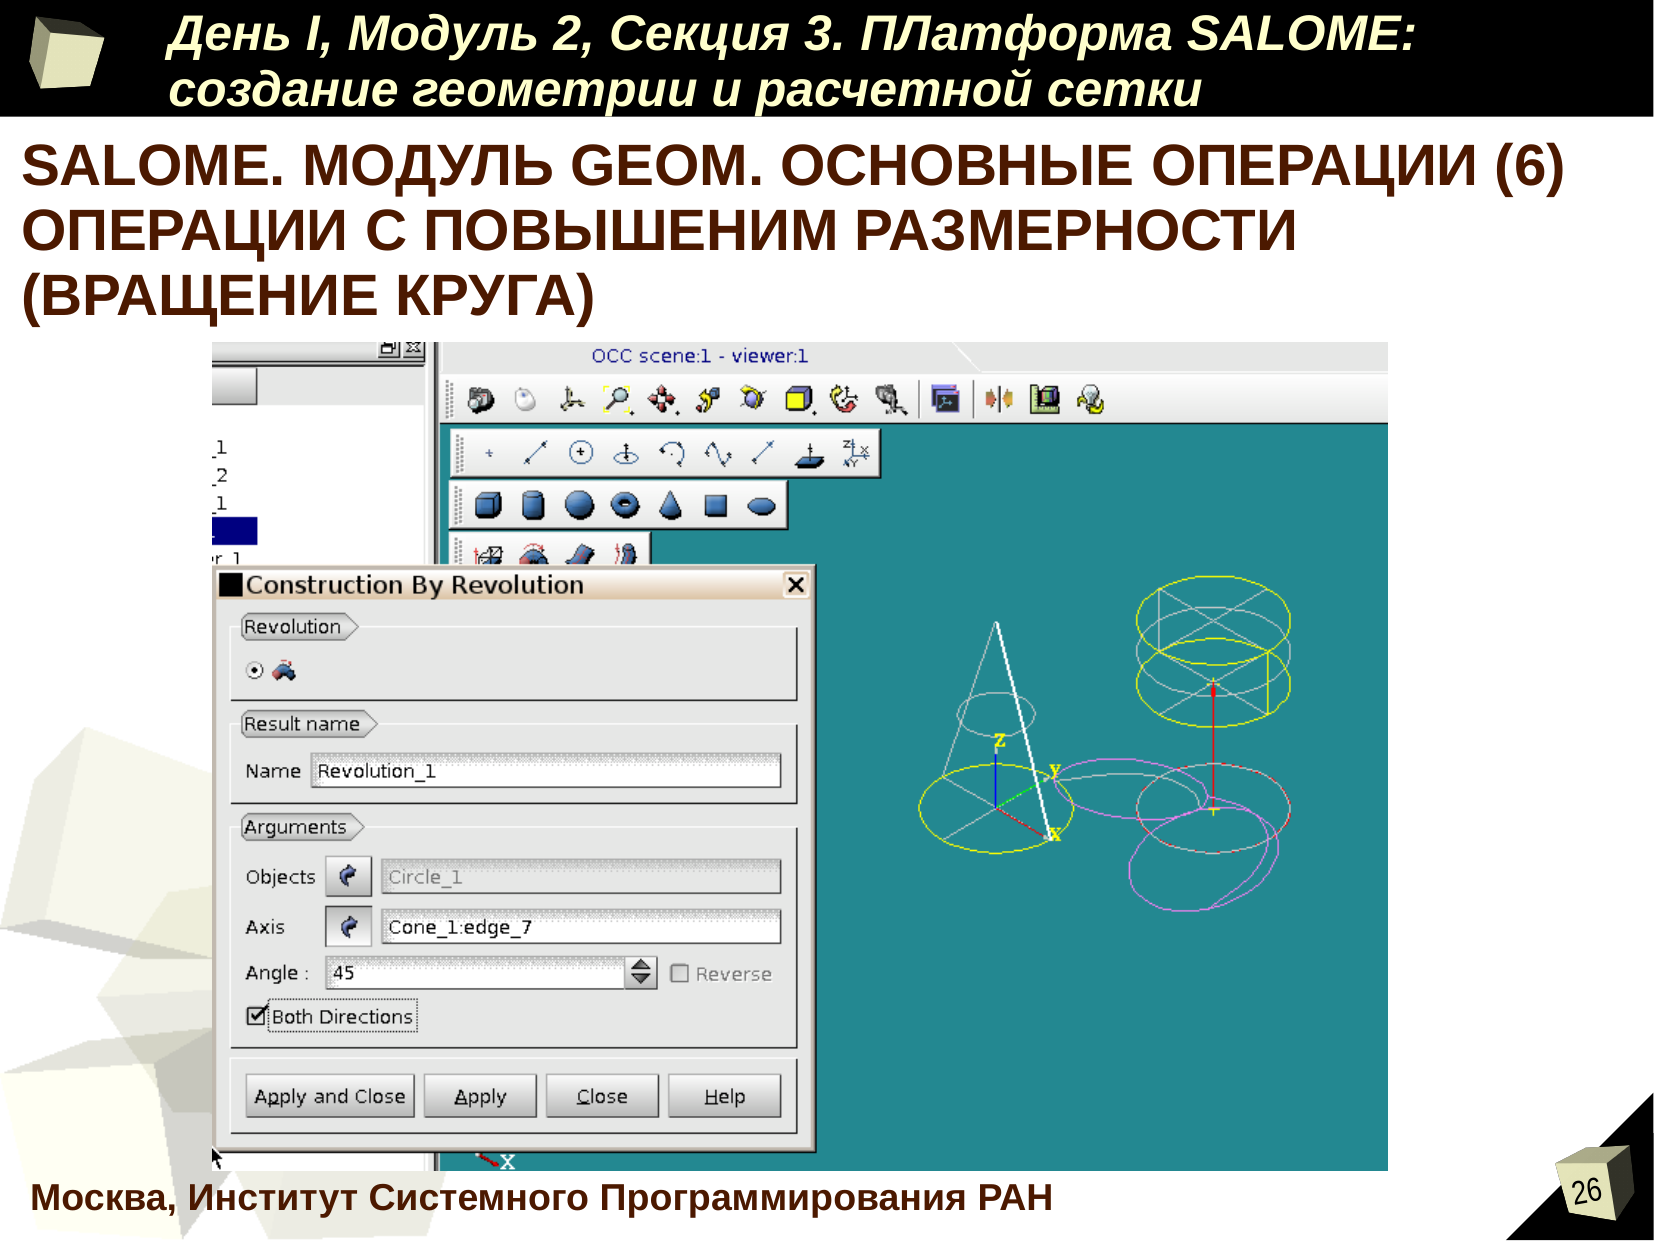

SALOME. МОДУЛЬ GEOM. ОСНОВНЫЕ ОПЕРАЦИИ (6)
ОПЕРАЦИИ С ПОВЫШЕНИМ РАЗМЕРНОСТИ (ВРАЩЕНИЕ КРУГА)